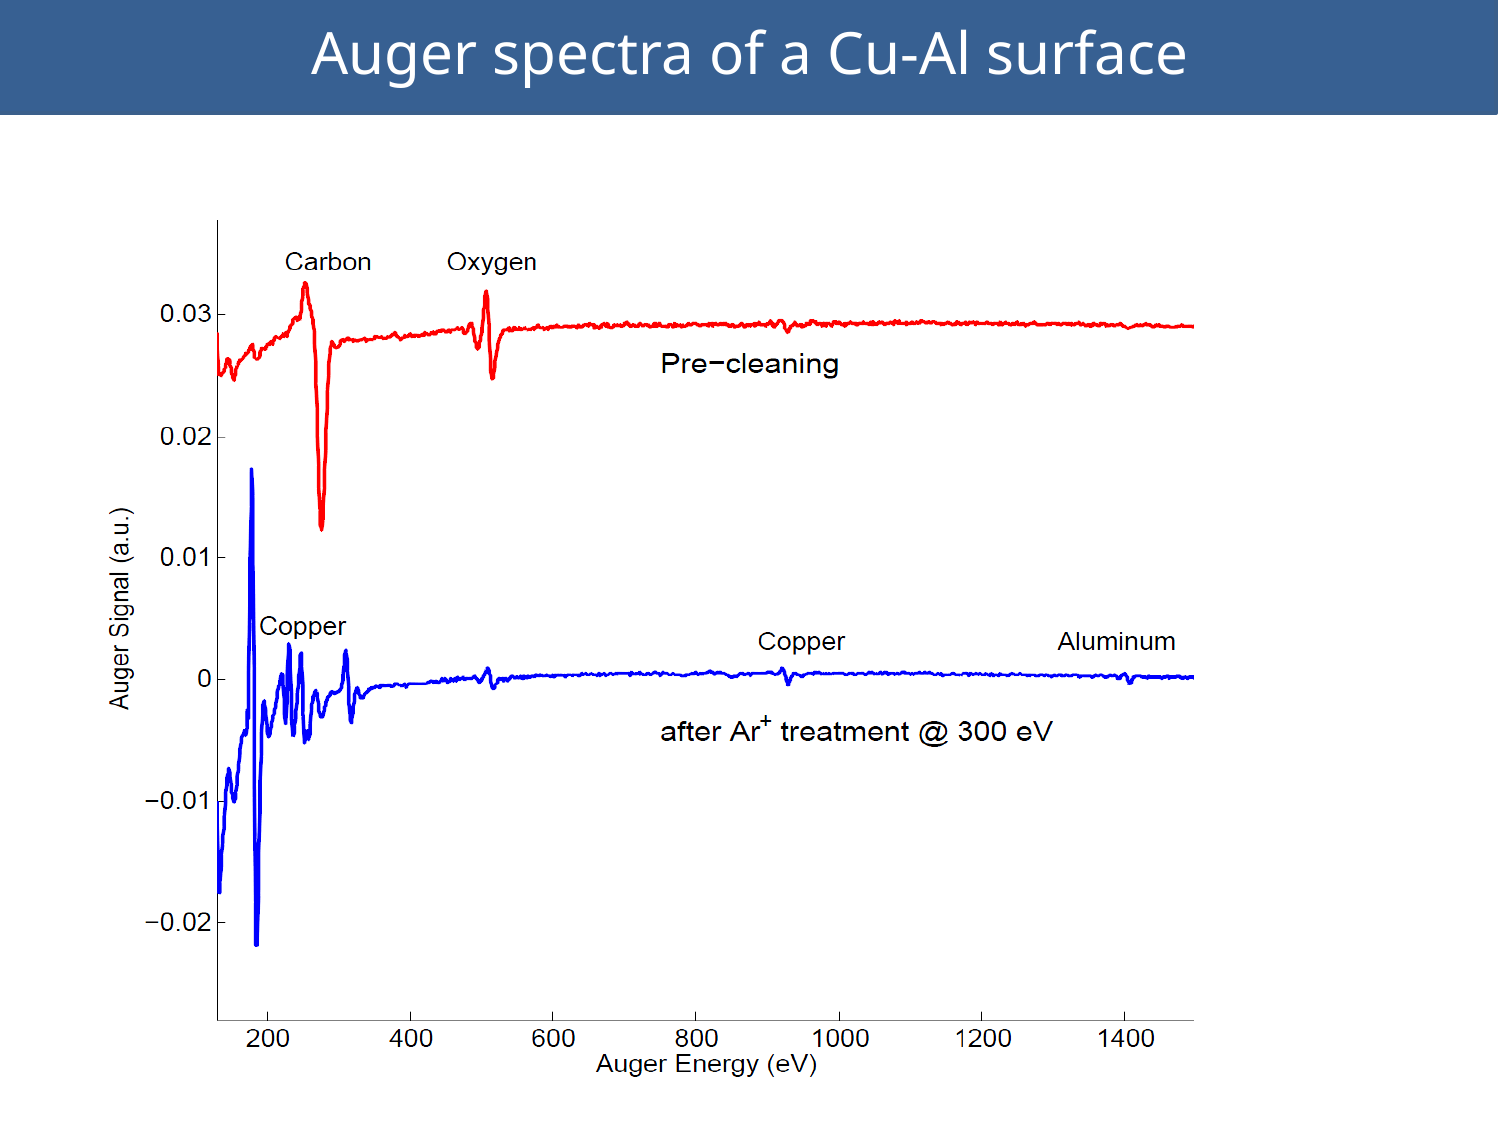

# Auger spectra of a Cu-Al surface